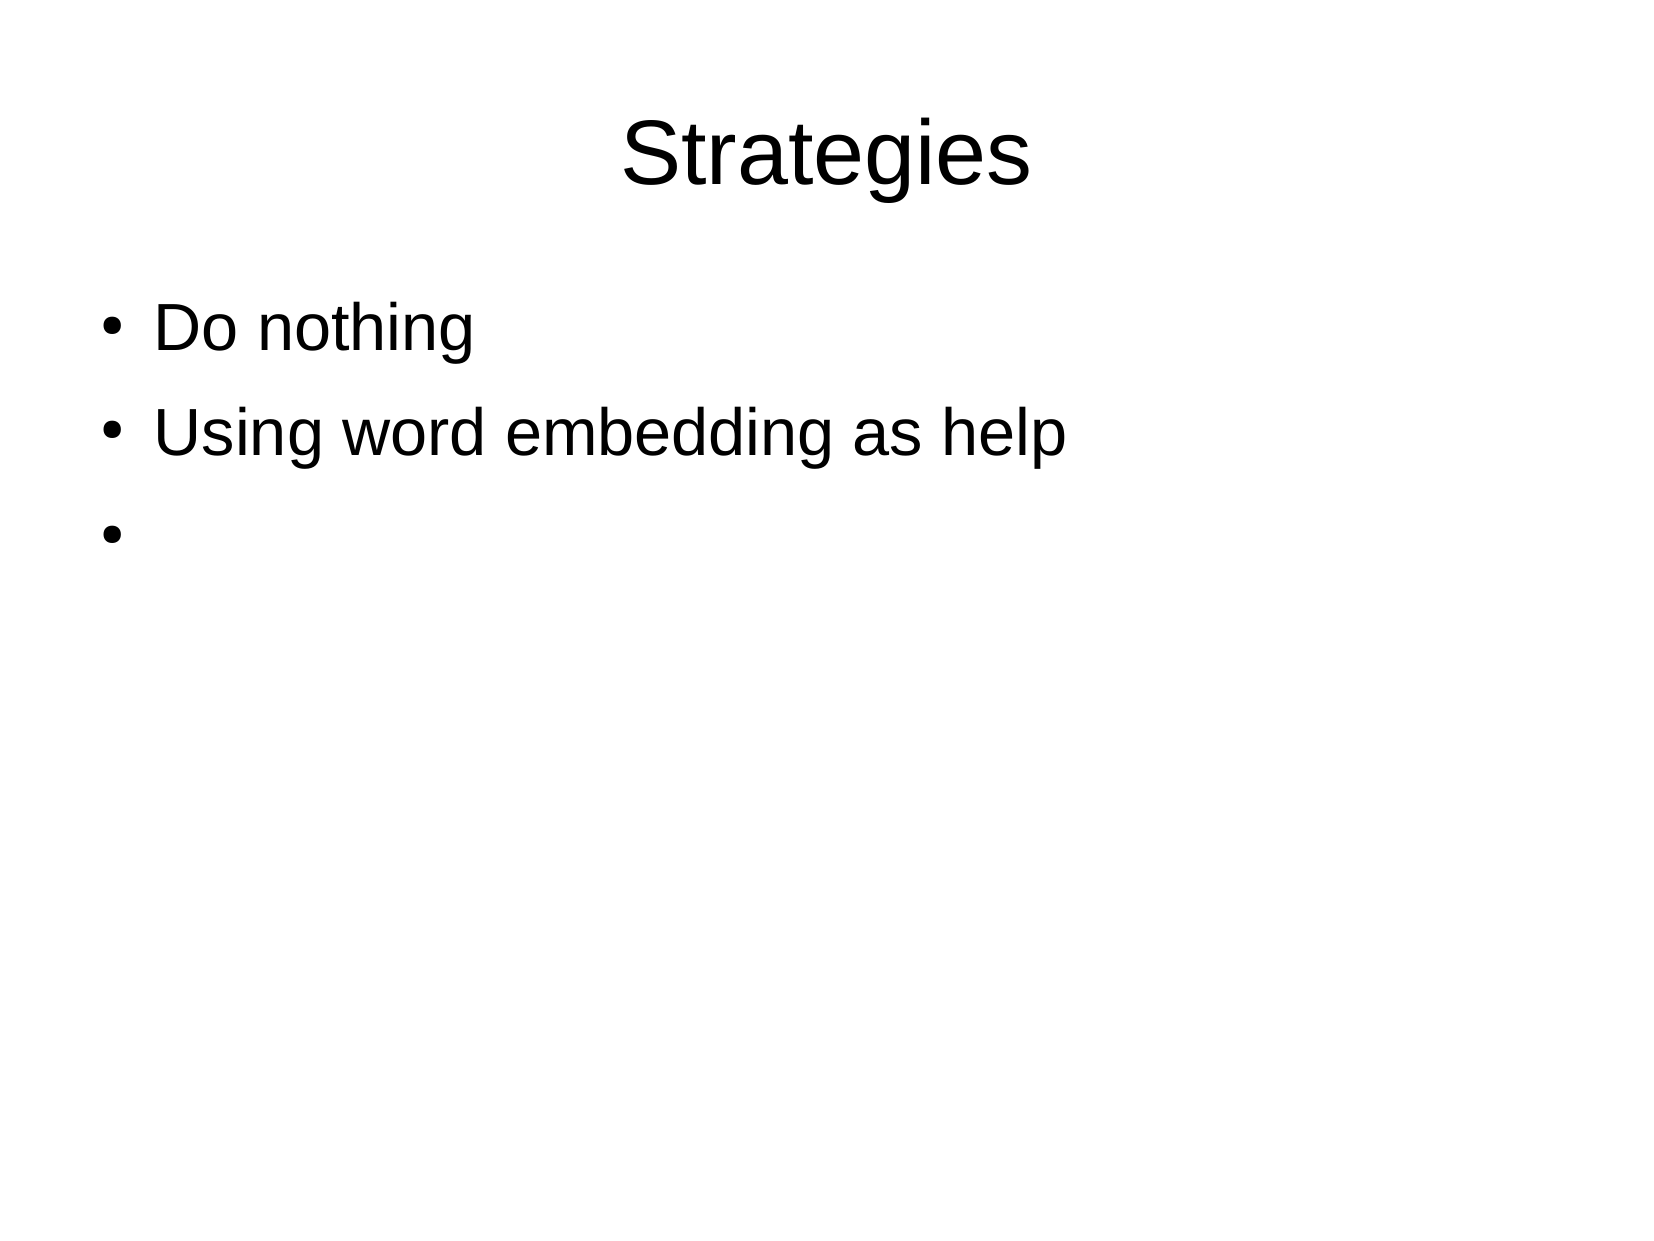

# Strategies
Do nothing
Using word embedding as help